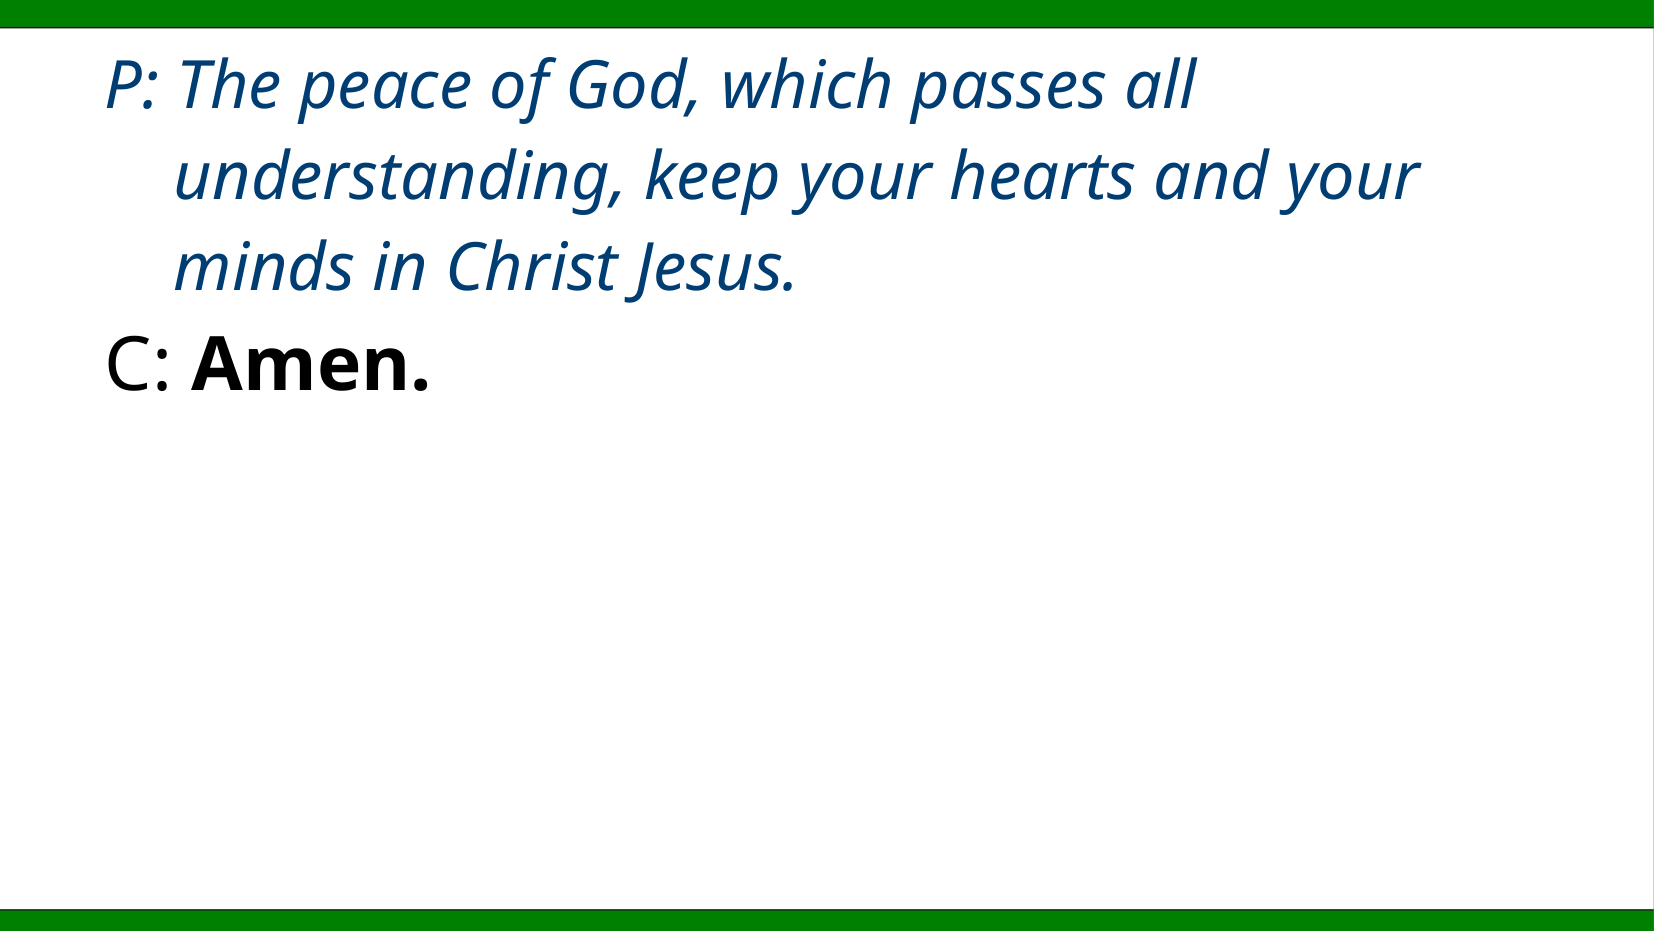

P: The peace of God, which passes all
 understanding, keep your hearts and your
 minds in Christ Jesus.
C: Amen.